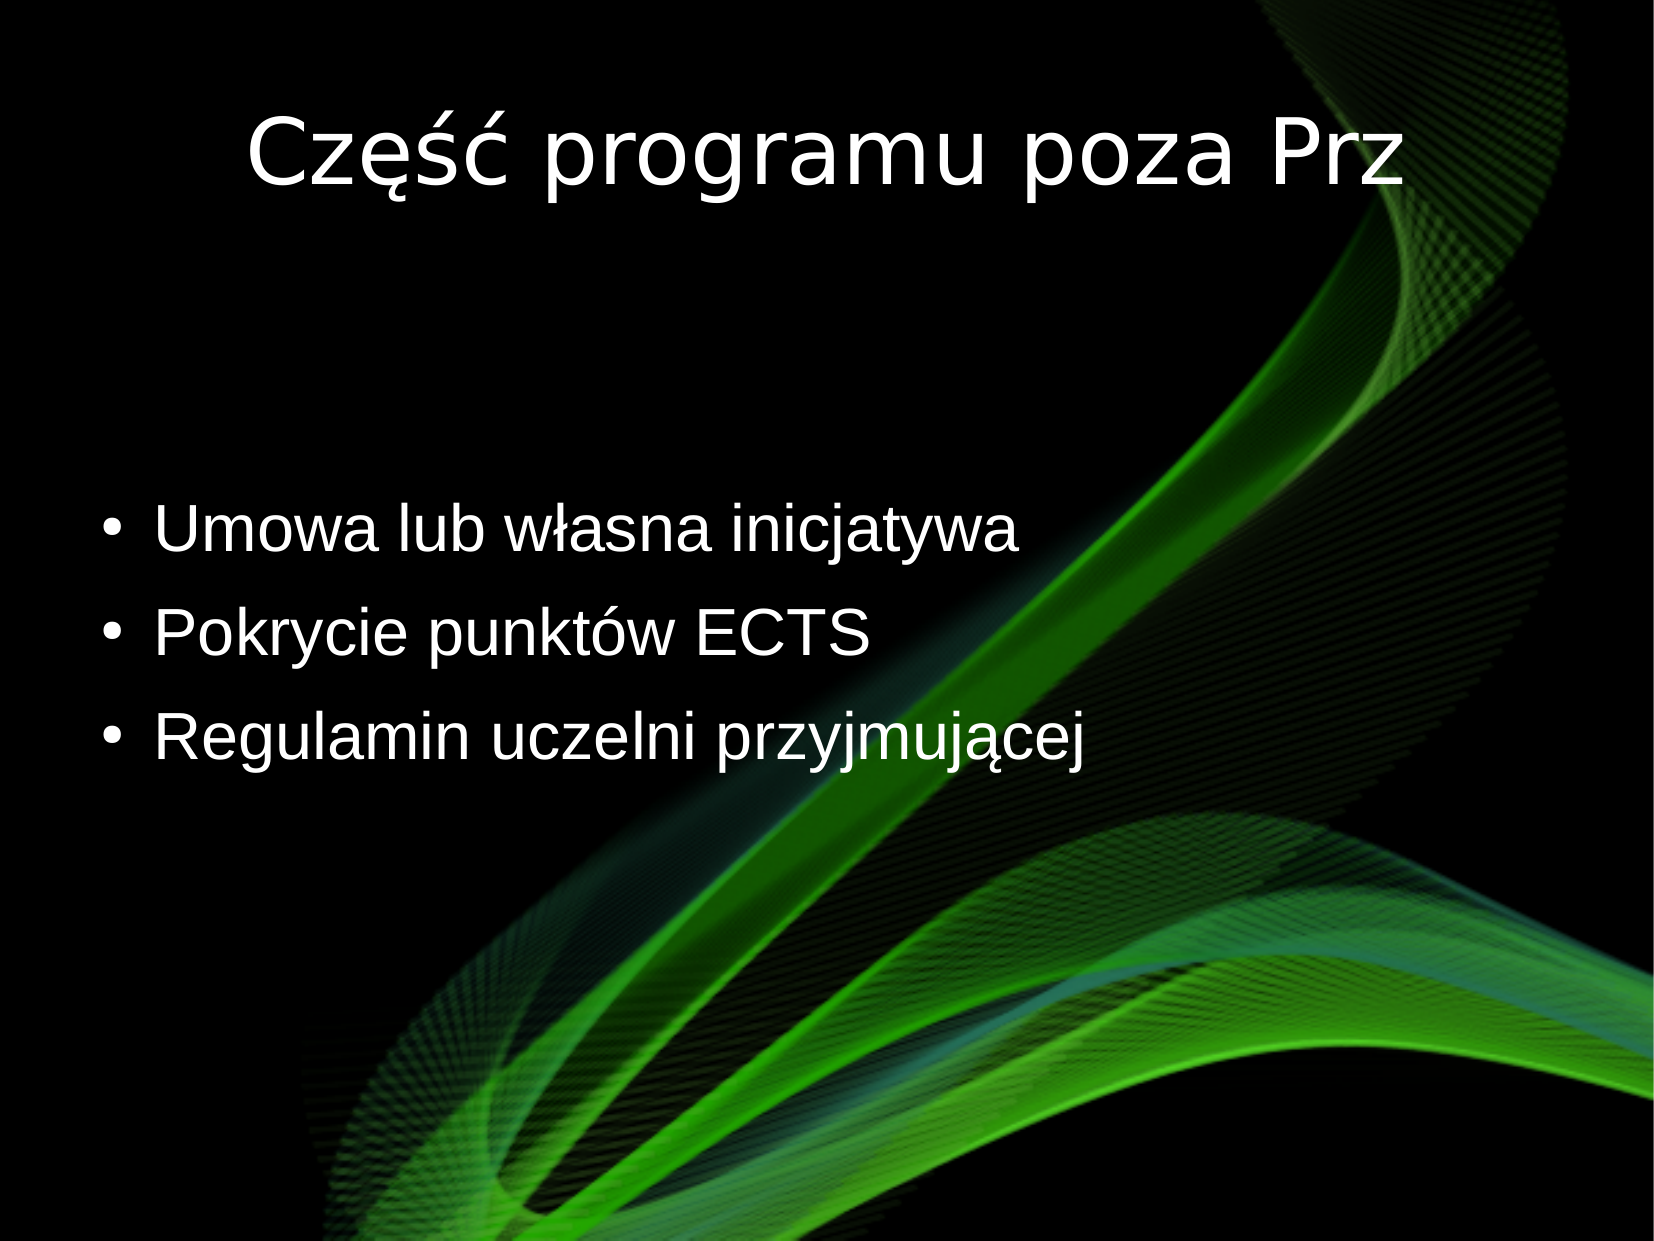

# Część programu poza Prz
Umowa lub własna inicjatywa
Pokrycie punktów ECTS
Regulamin uczelni przyjmującej